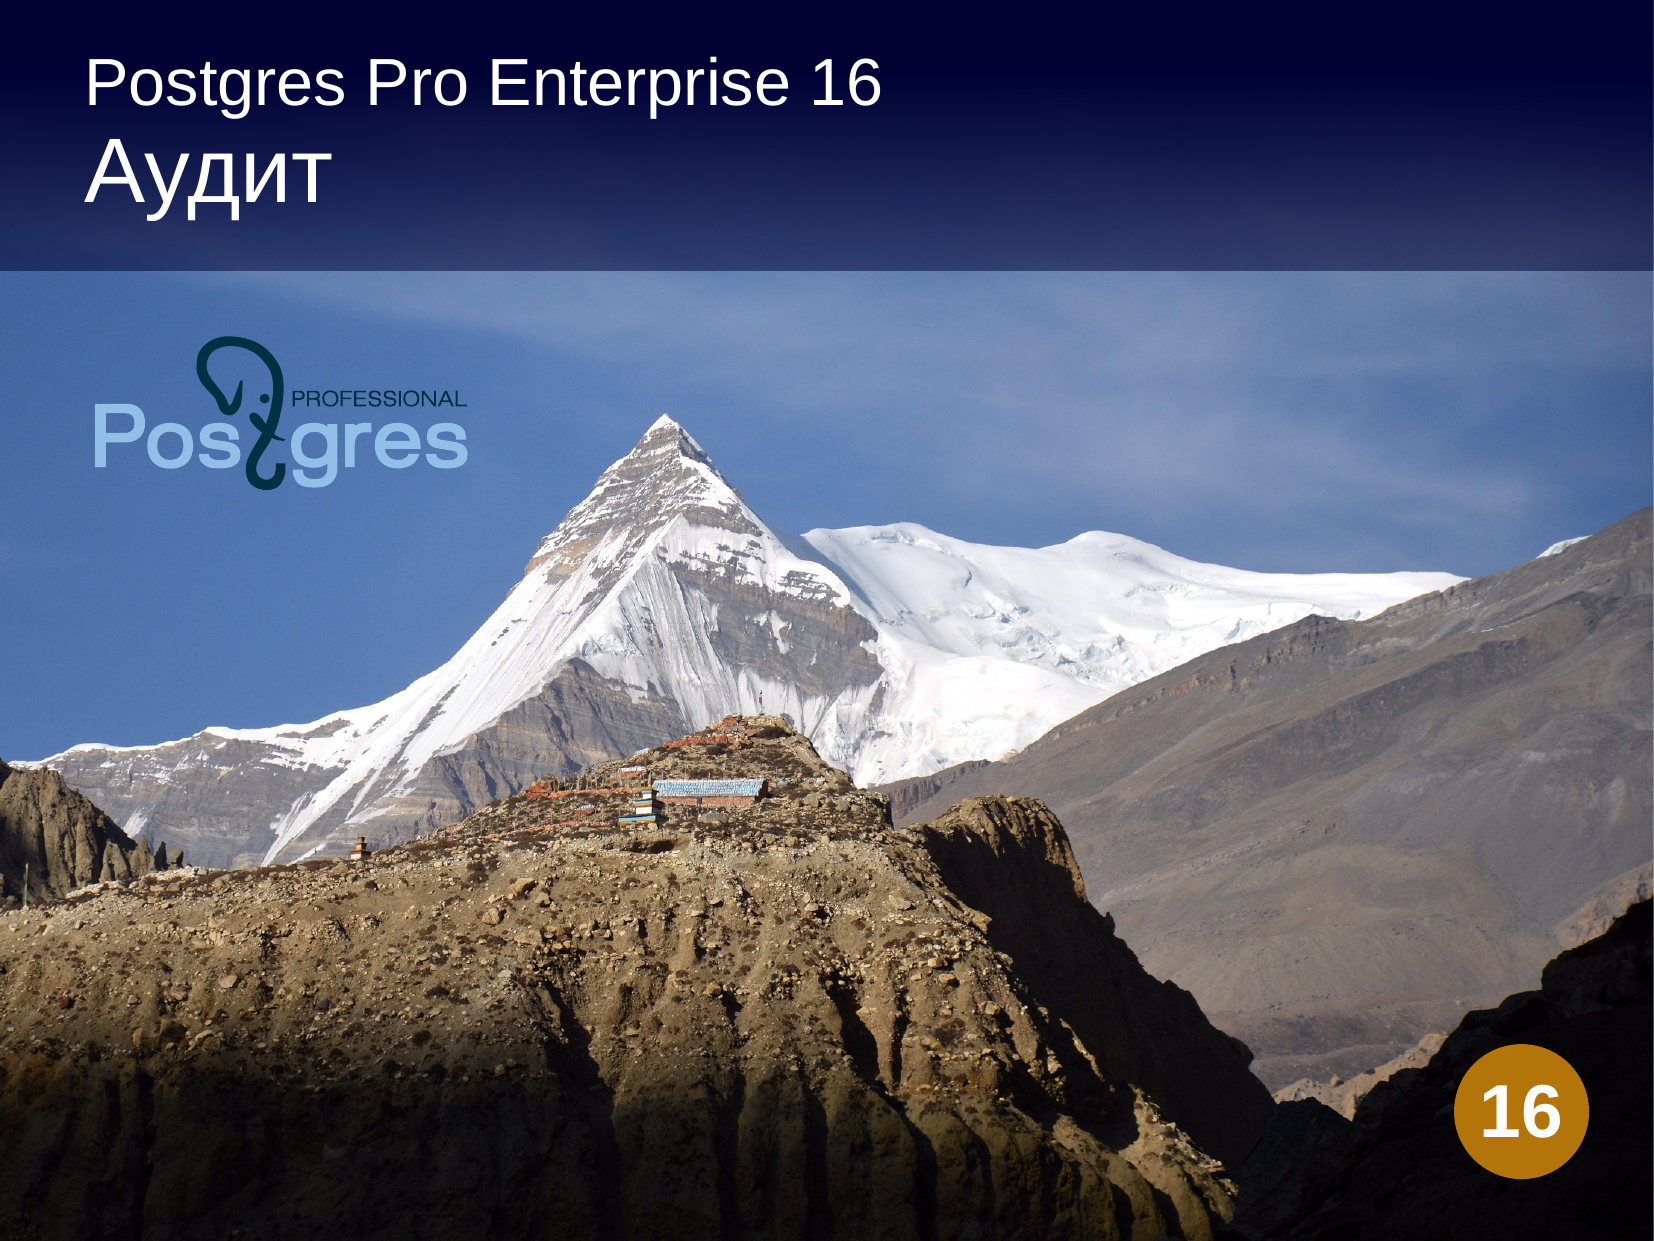

# Postgres Pro Enterprise 16 Аудит
16